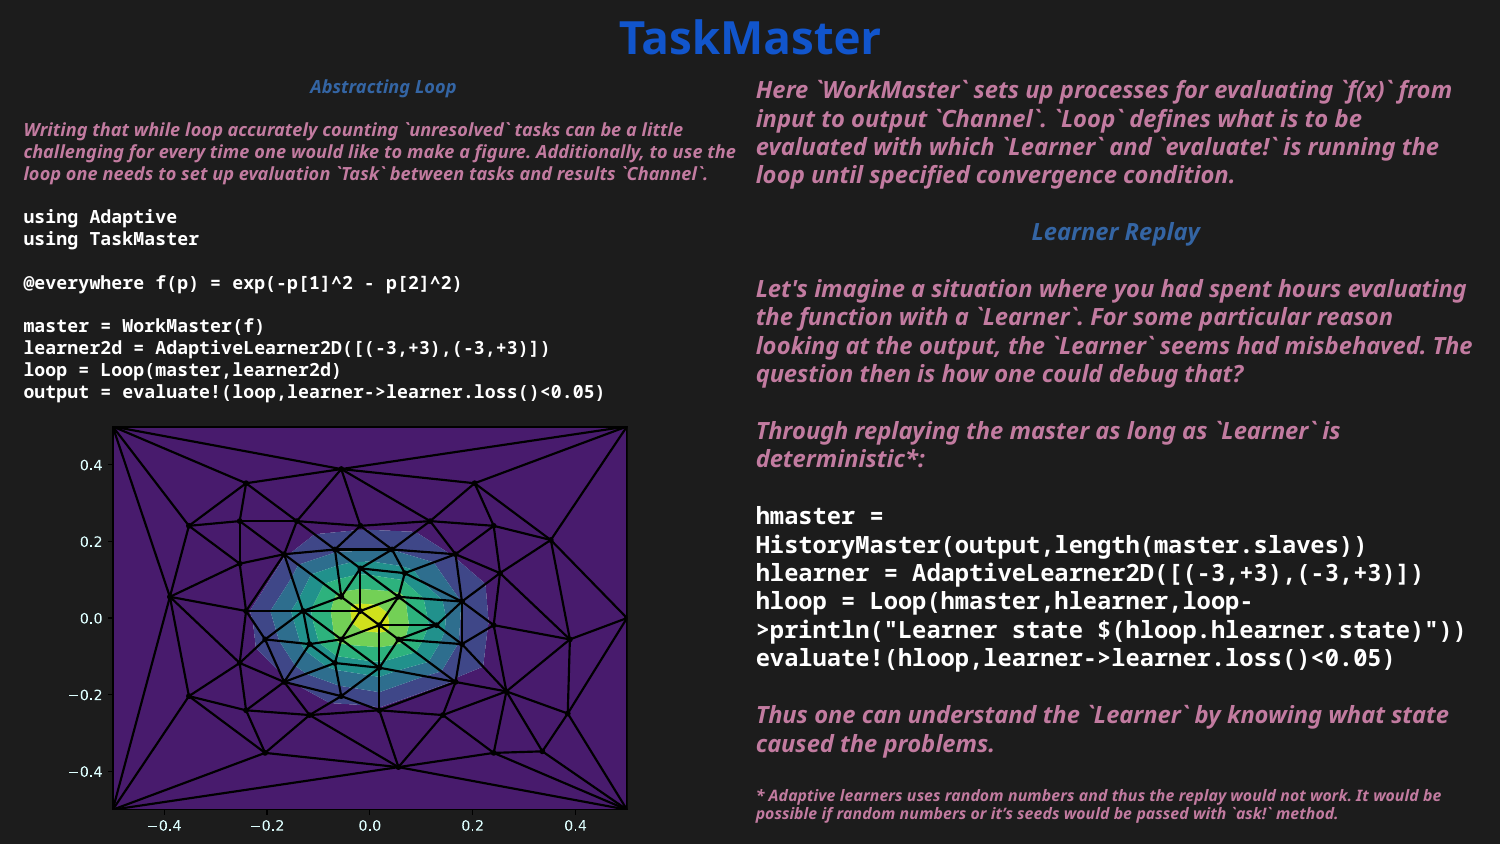

TaskMaster
Abstracting Loop
Writing that while loop accurately counting `unresolved` tasks can be a little challenging for every time one would like to make a figure. Additionally, to use the loop one needs to set up evaluation `Task` between tasks and results `Channel`.
using Adaptive
using TaskMaster
@everywhere f(p) = exp(-p[1]^2 - p[2]^2)
master = WorkMaster(f)
learner2d = AdaptiveLearner2D([(-3,+3),(-3,+3)])
loop = Loop(master,learner2d)
output = evaluate!(loop,learner->learner.loss()<0.05)
# Here `WorkMaster` sets up processes for evaluating `f(x)` from input to output `Channel`. `Loop` defines what is to be evaluated with which `Learner` and `evaluate!` is running the loop until specified convergence condition.
Learner Replay
Let's imagine a situation where you had spent hours evaluating the function with a `Learner`. For some particular reason looking at the output, the `Learner` seems had misbehaved. The question then is how one could debug that?
Through replaying the master as long as `Learner` is deterministic*:
hmaster = HistoryMaster(output,length(master.slaves))
hlearner = AdaptiveLearner2D([(-3,+3),(-3,+3)])
hloop = Loop(hmaster,hlearner,loop->println("Learner state $(hloop.hlearner.state)"))
evaluate!(hloop,learner->learner.loss()<0.05)
Thus one can understand the `Learner` by knowing what state caused the problems.
* Adaptive learners uses random numbers and thus the replay would not work. It would be possible if random numbers or it’s seeds would be passed with `ask!` method.